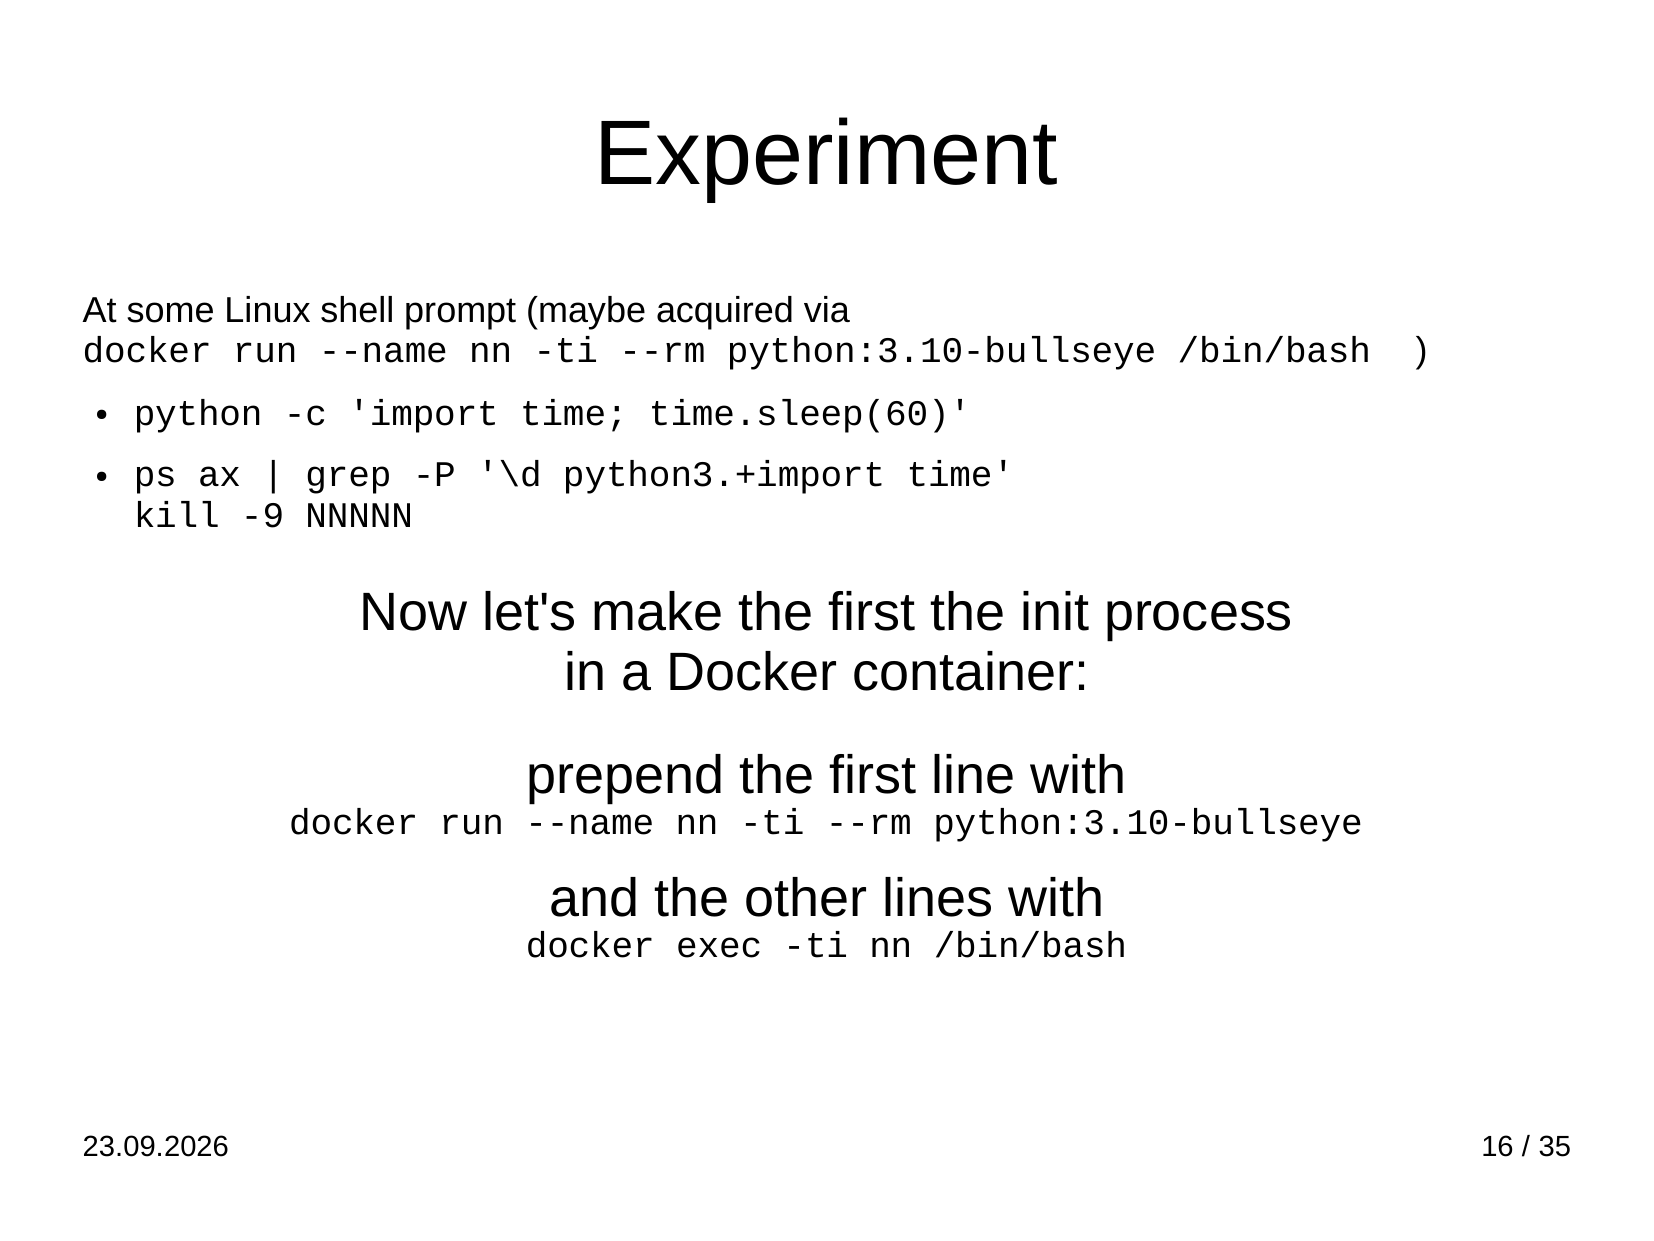

# Experiment
At some Linux shell prompt (maybe acquired via
docker run --name nn -ti --rm python:3.10-bullseye /bin/bash )
python -c 'import time; time.sleep(60)'
ps ax | grep -P '\d python3.+import time'
kill -9 NNNNN
Now let's make the first the init process
in a Docker container:
prepend the first line with
docker run --name nn -ti --rm python:3.10-bullseye
and the other lines with
docker exec -ti nn /bin/bash